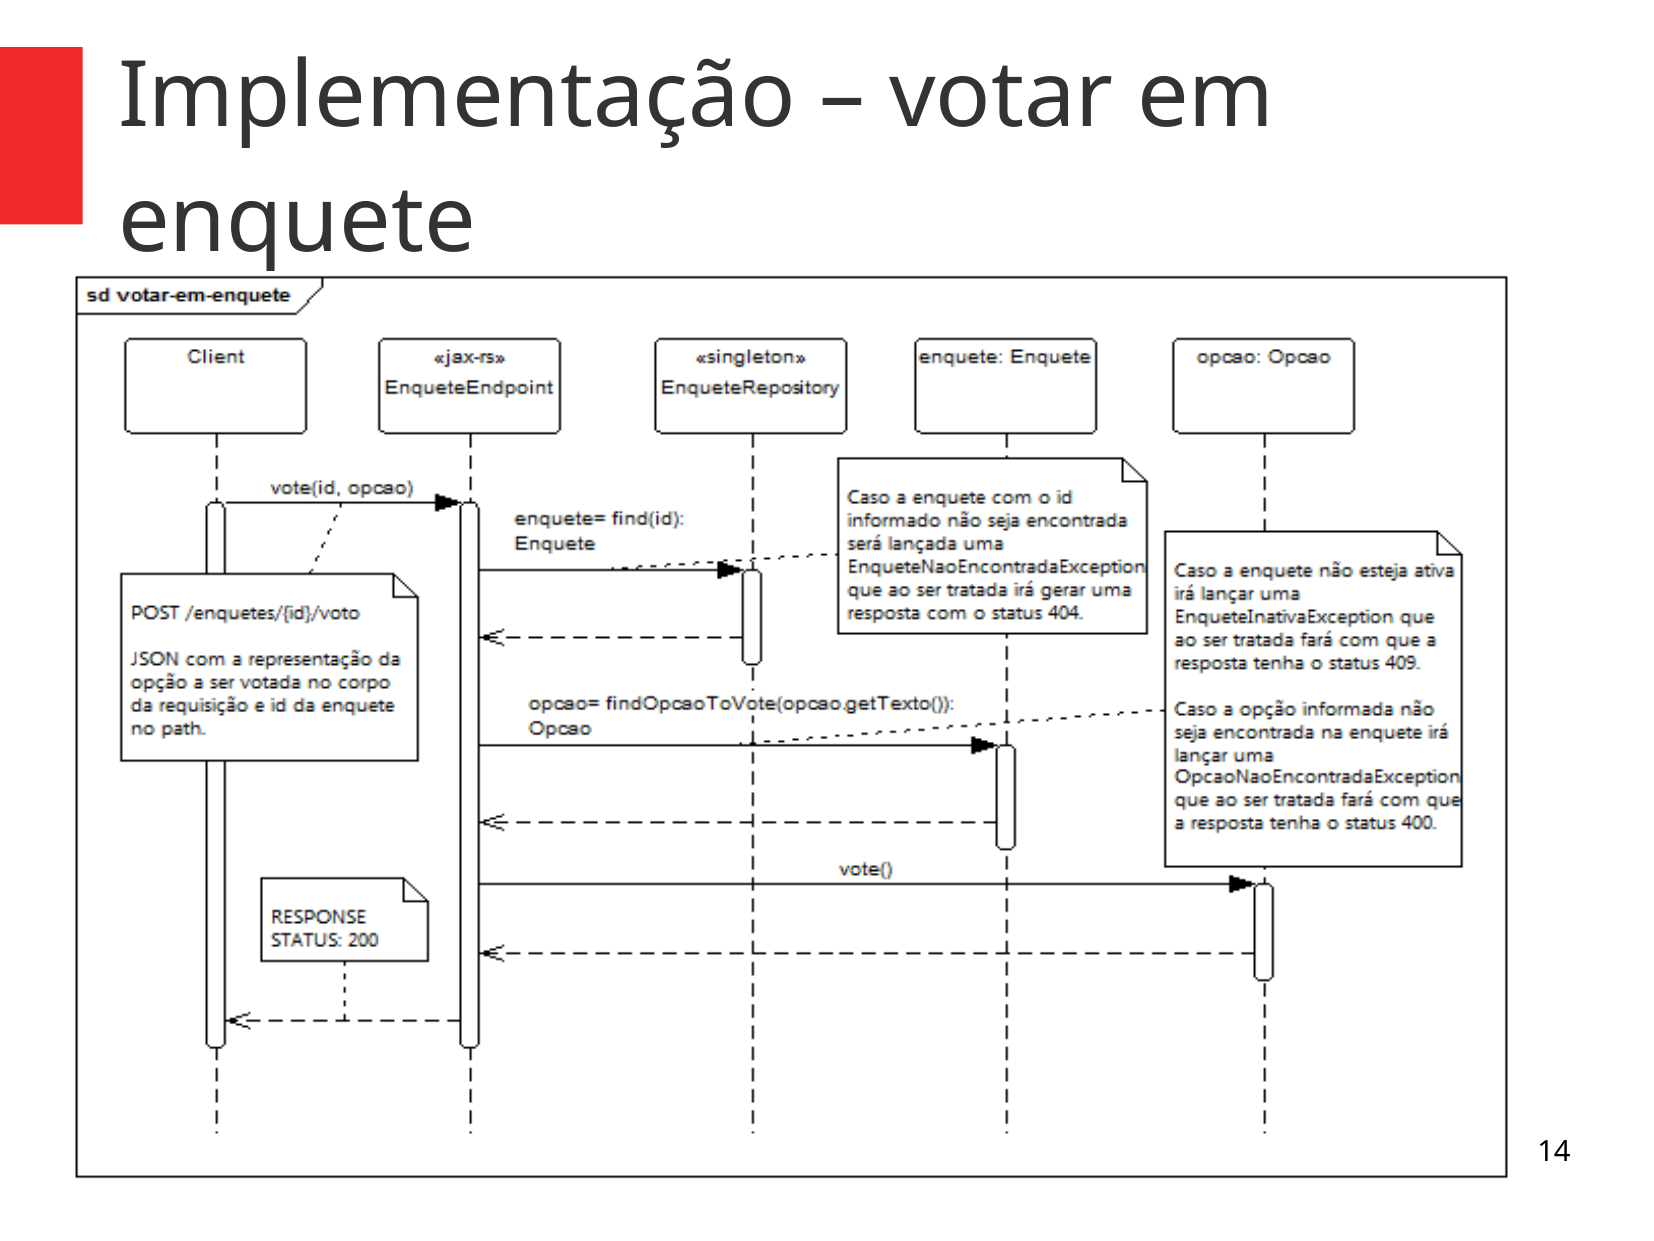

# Implementação – votar em enquete
14